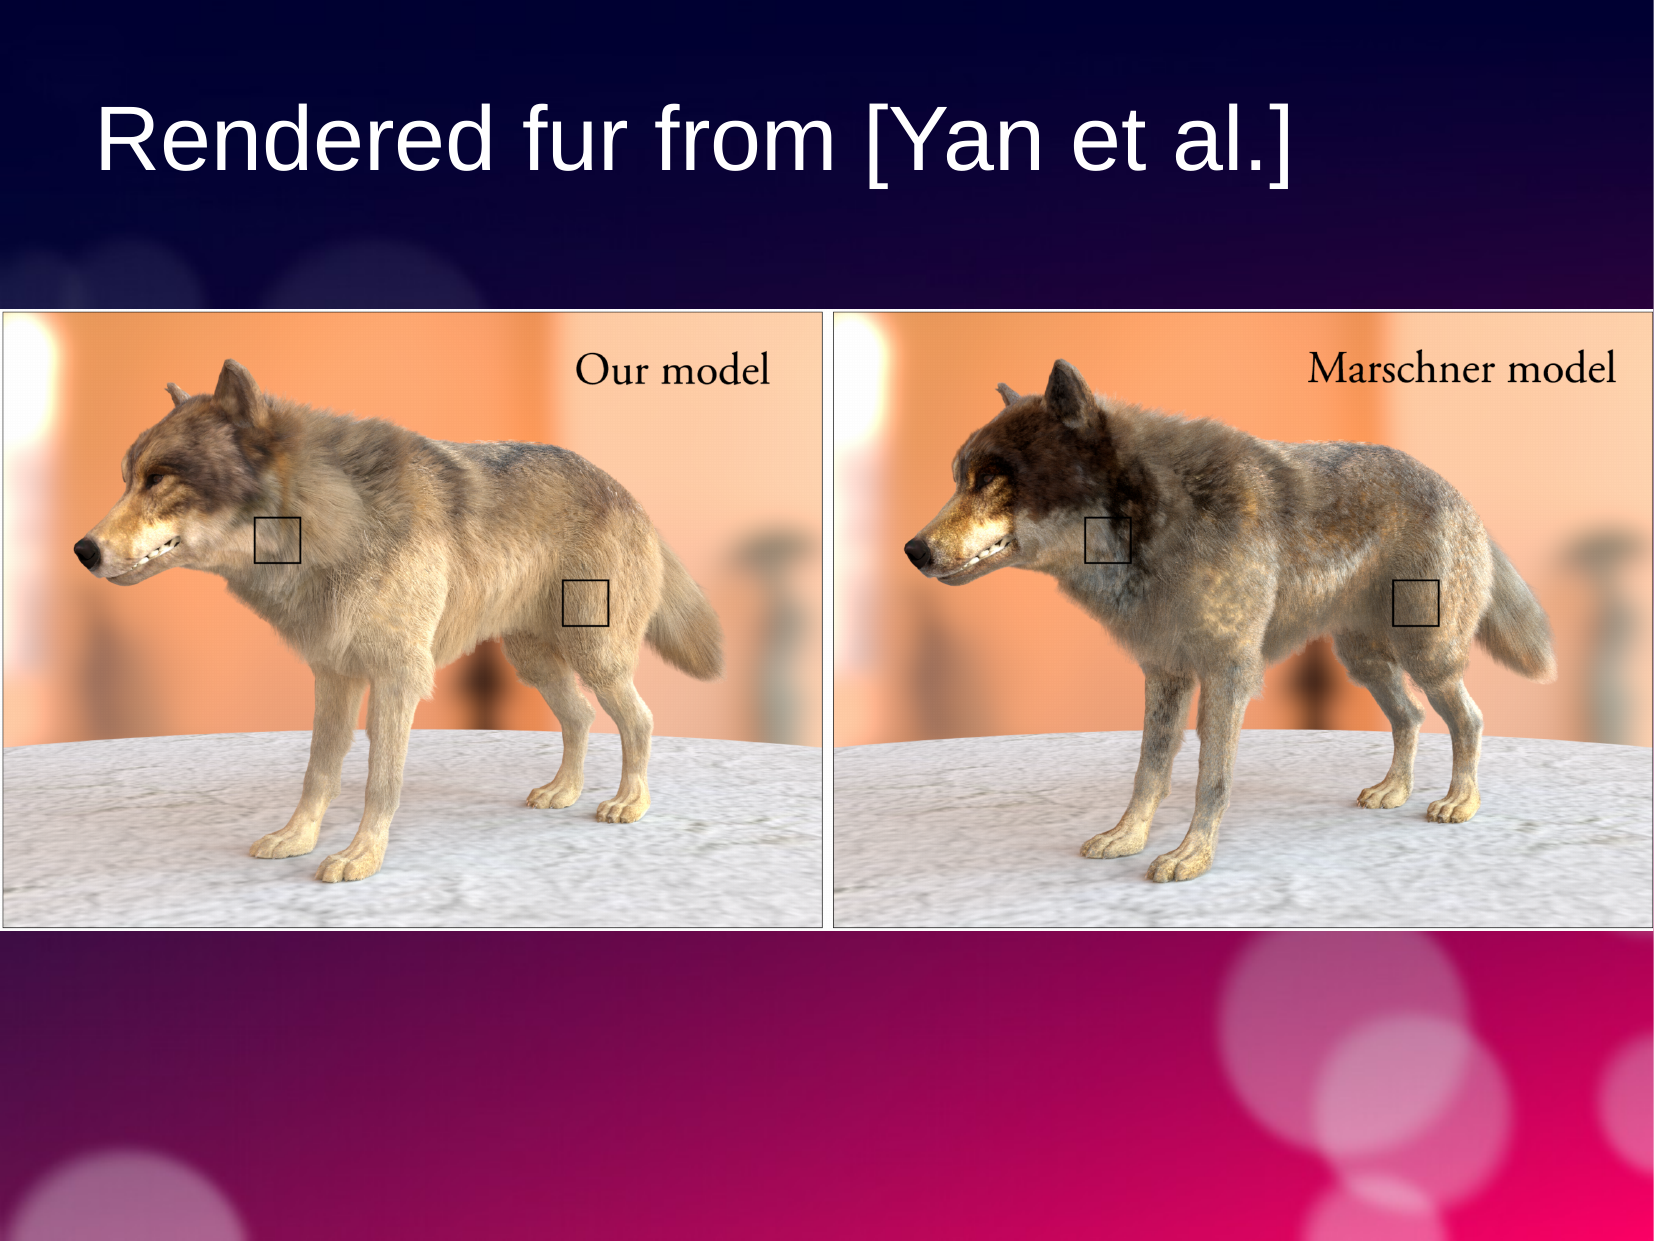

# Rendered fur from [Yan et al.]